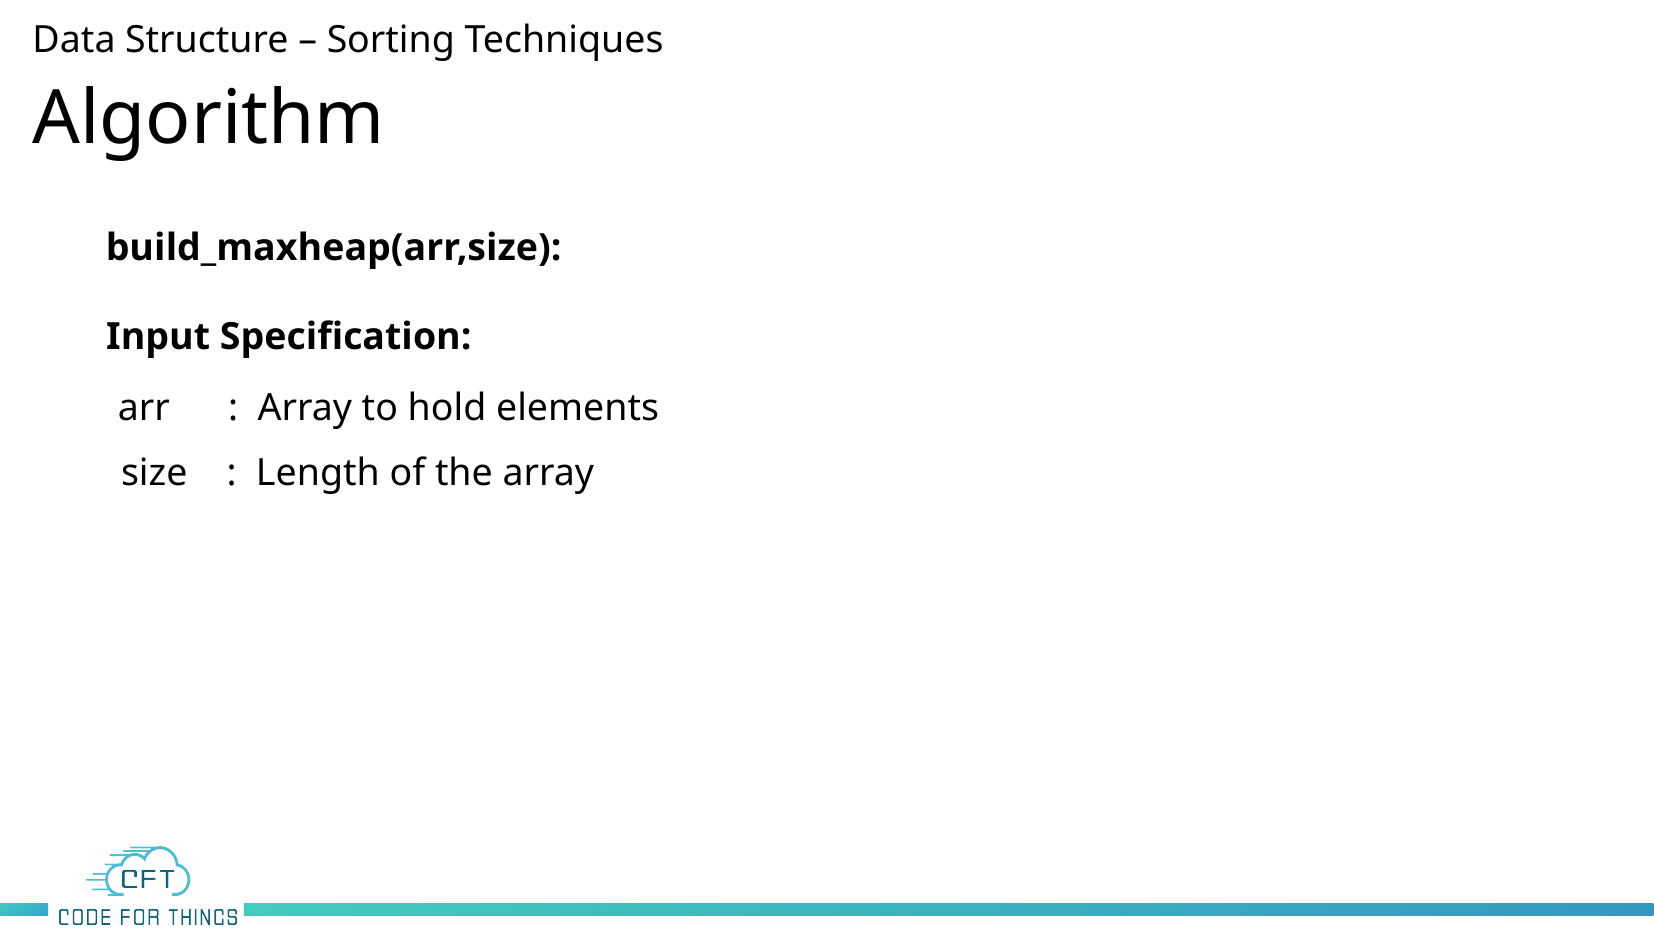

# Data Structure – Sorting Techniques Algorithm
build_maxheap(arr,size):
Input Specification:
arr : Array to hold elements
size : Length of the array